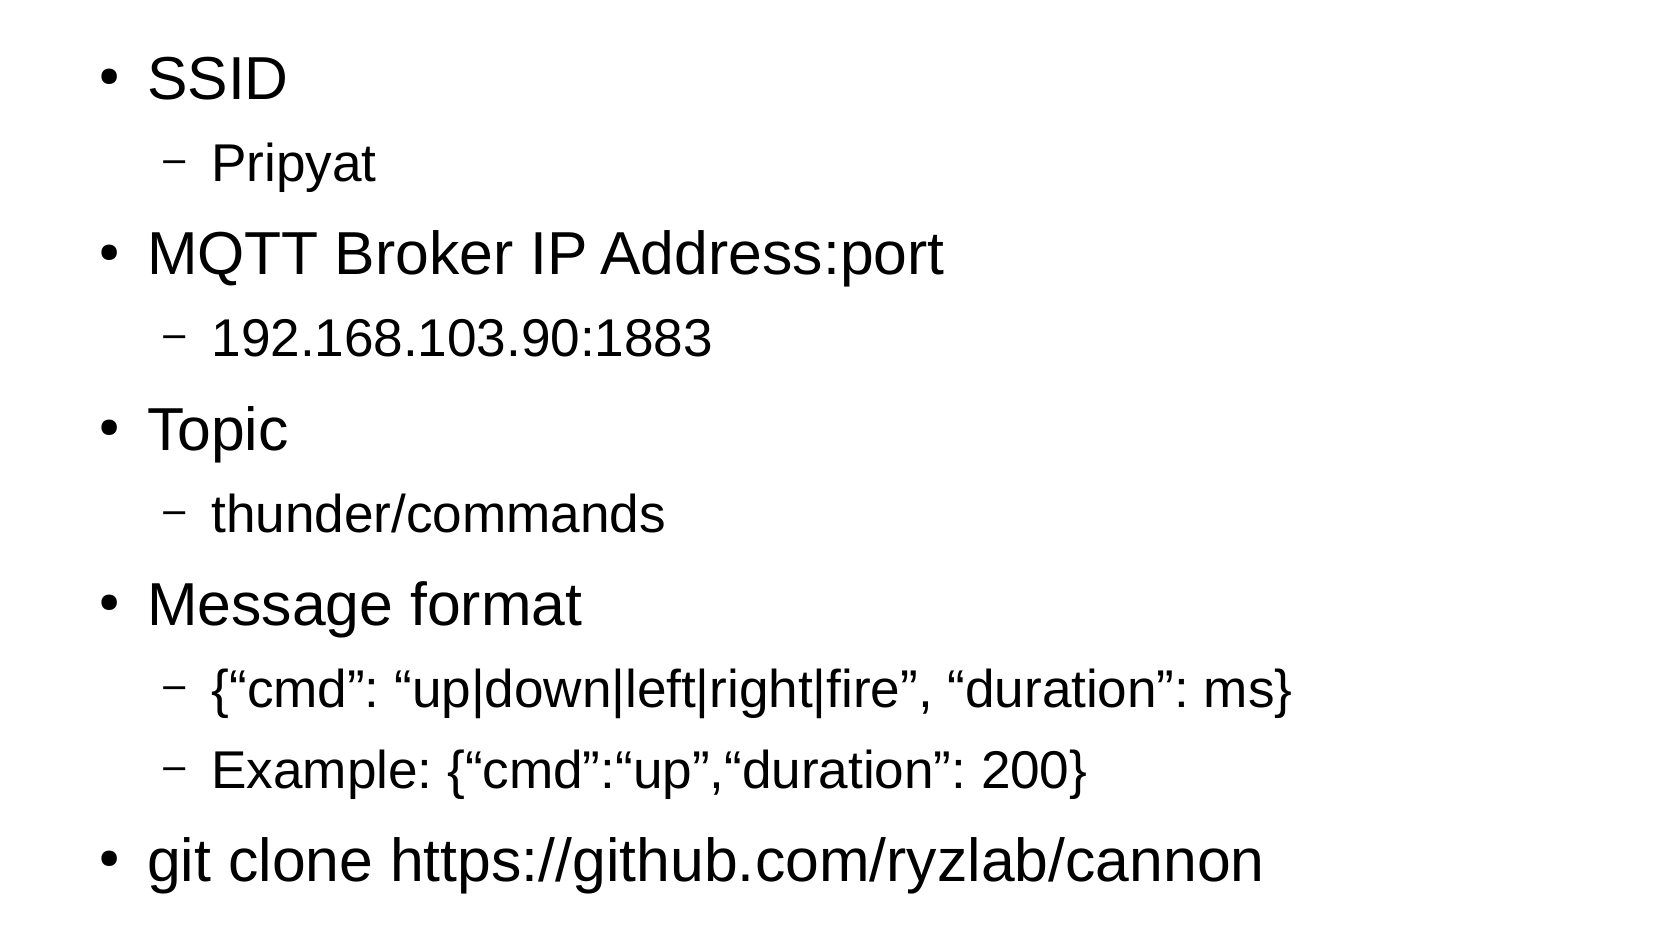

# SSID
Pripyat
MQTT Broker IP Address:port
192.168.103.90:1883
Topic
thunder/commands
Message format
{“cmd”: “up|down|left|right|fire”, “duration”: ms}
Example: {“cmd”:“up”,“duration”: 200}
git clone https://github.com/ryzlab/cannon